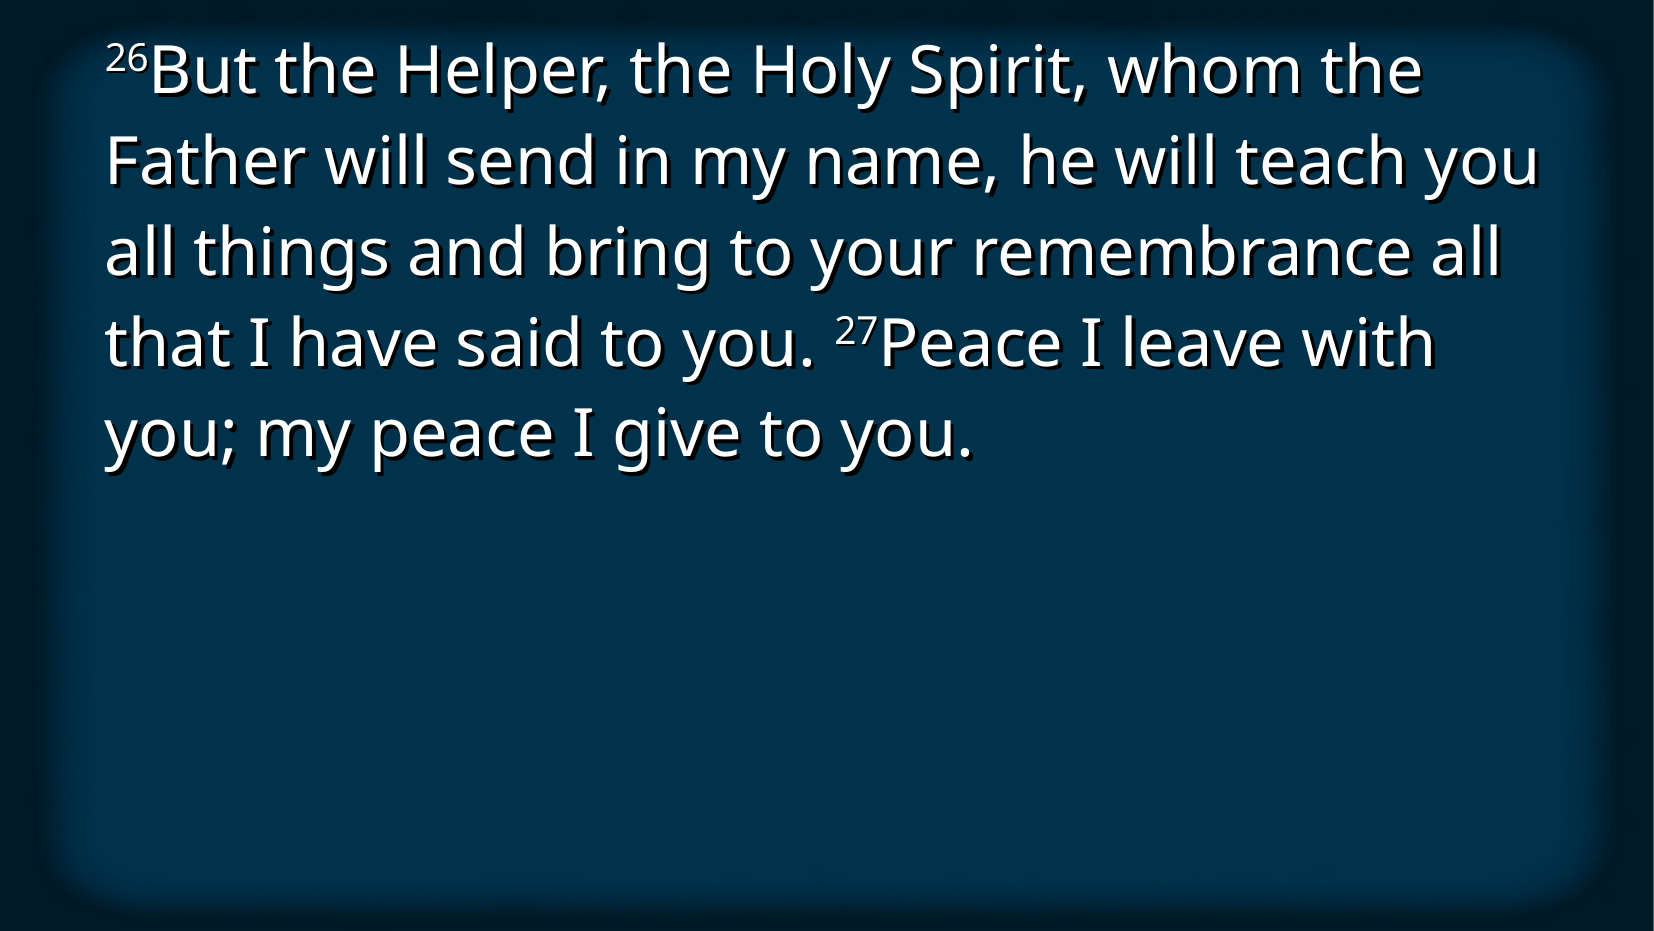

26But the Helper, the Holy Spirit, whom the Father will send in my name, he will teach you all things and bring to your remembrance all that I have said to you. 27Peace I leave with you; my peace I give to you.